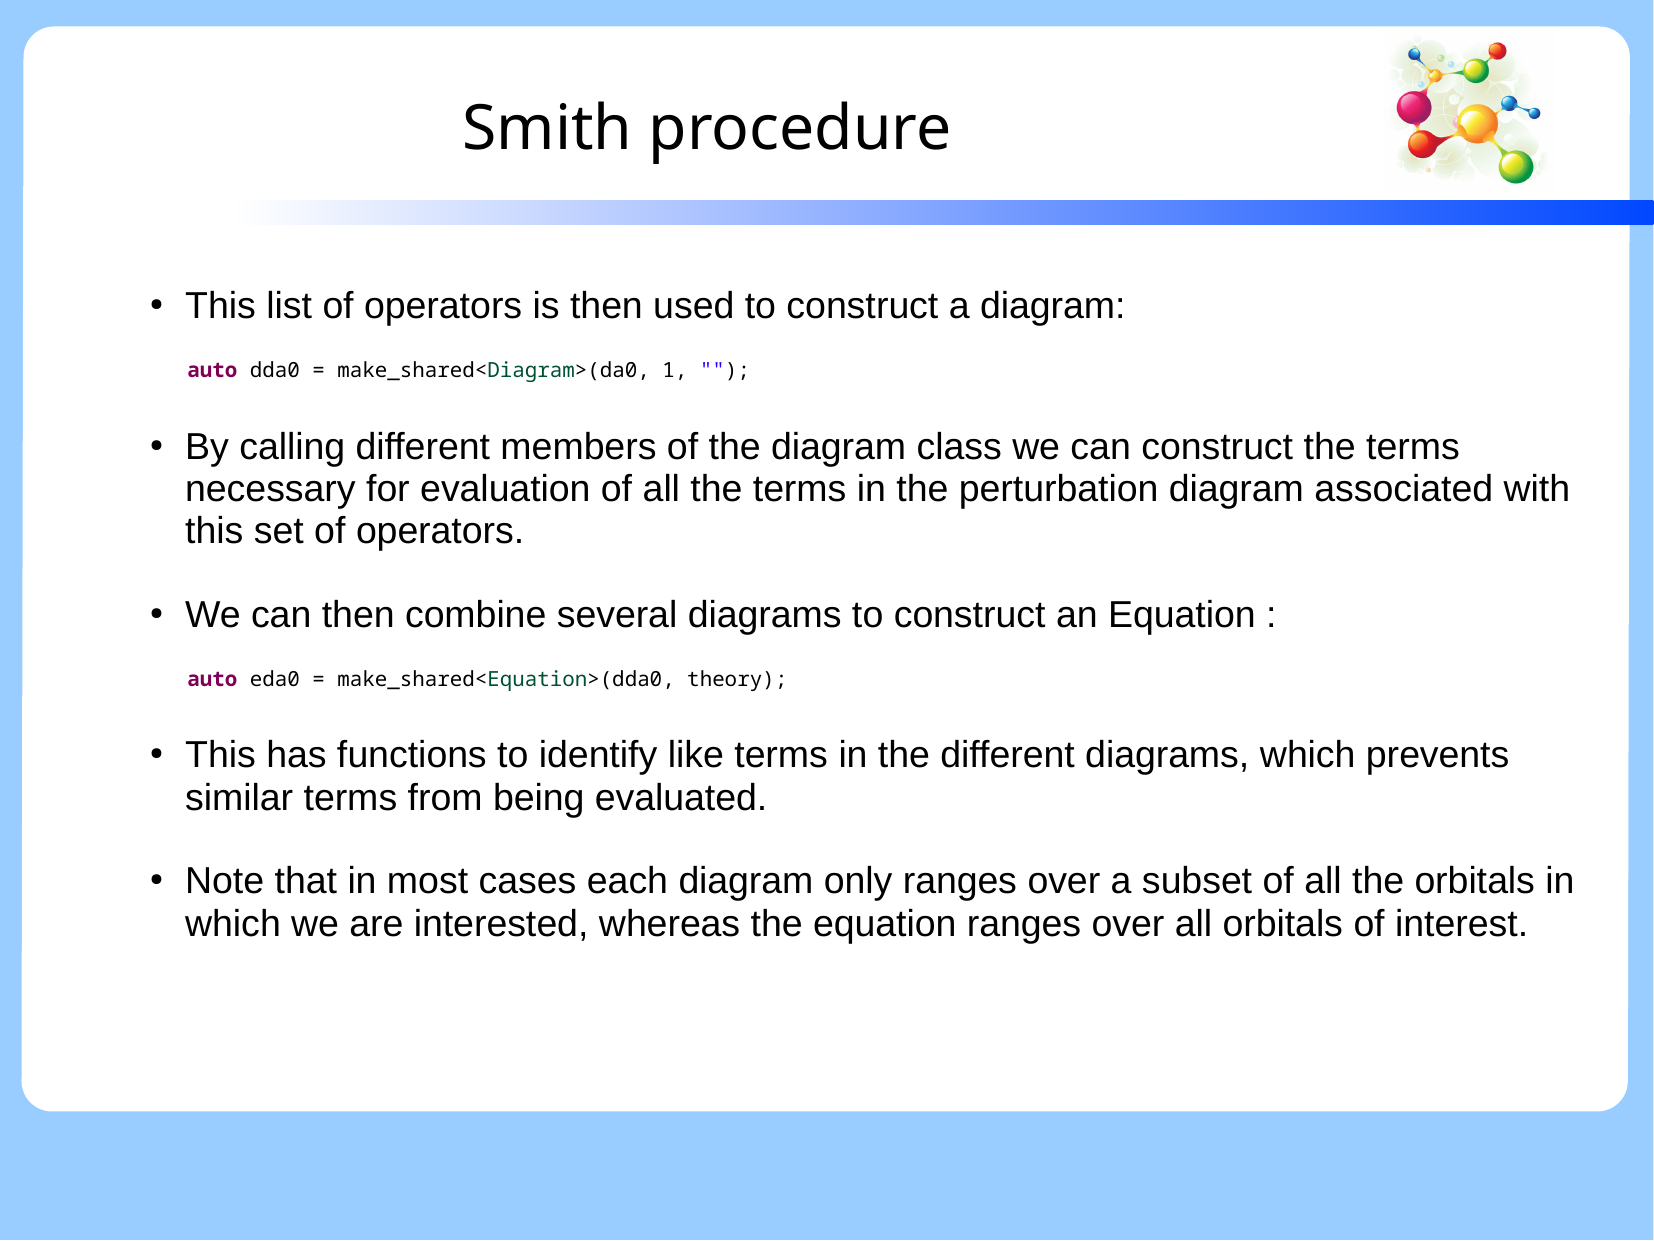

# Smith procedure
This list of operators is then used to construct a diagram:
 auto dda0 = make_shared<Diagram>(da0, 1, "");
By calling different members of the diagram class we can construct the terms necessary for evaluation of all the terms in the perturbation diagram associated with this set of operators.
We can then combine several diagrams to construct an Equation :
 auto eda0 = make_shared<Equation>(dda0, theory);
This has functions to identify like terms in the different diagrams, which prevents similar terms from being evaluated.
Note that in most cases each diagram only ranges over a subset of all the orbitals in which we are interested, whereas the equation ranges over all orbitals of interest.